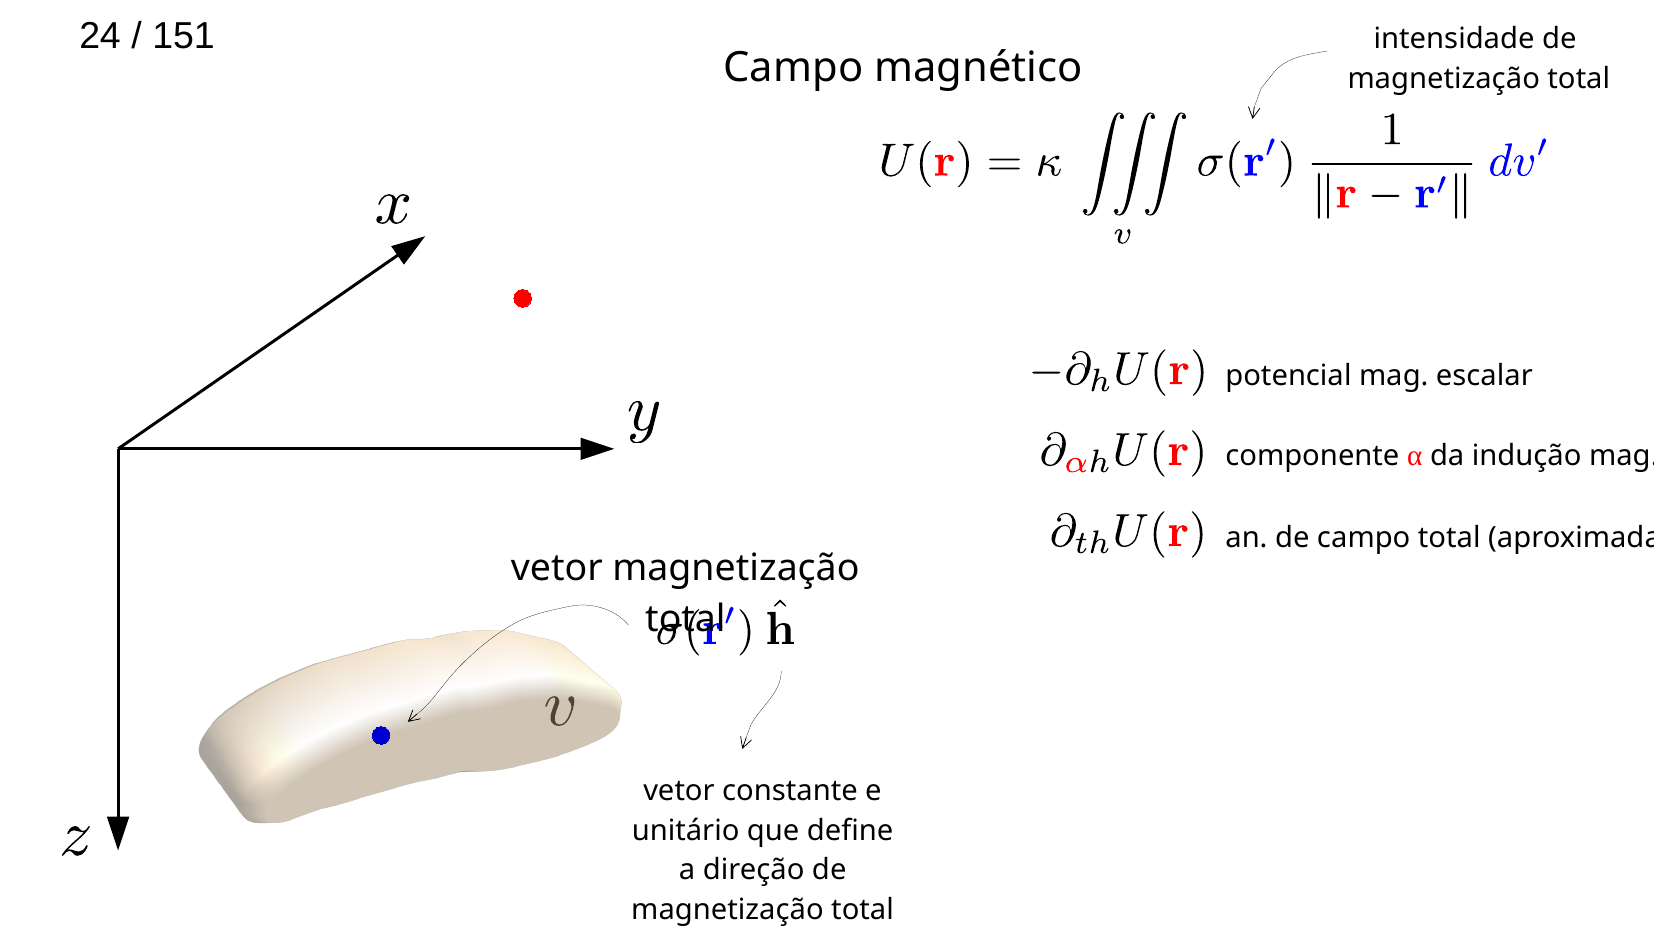

intensidade de
magnetização total
Campo magnético
potencial mag. escalar
componente α da indução mag.
an. de campo total (aproximada)
vetor magnetização total
vetor constante e unitário que define a direção de magnetização total